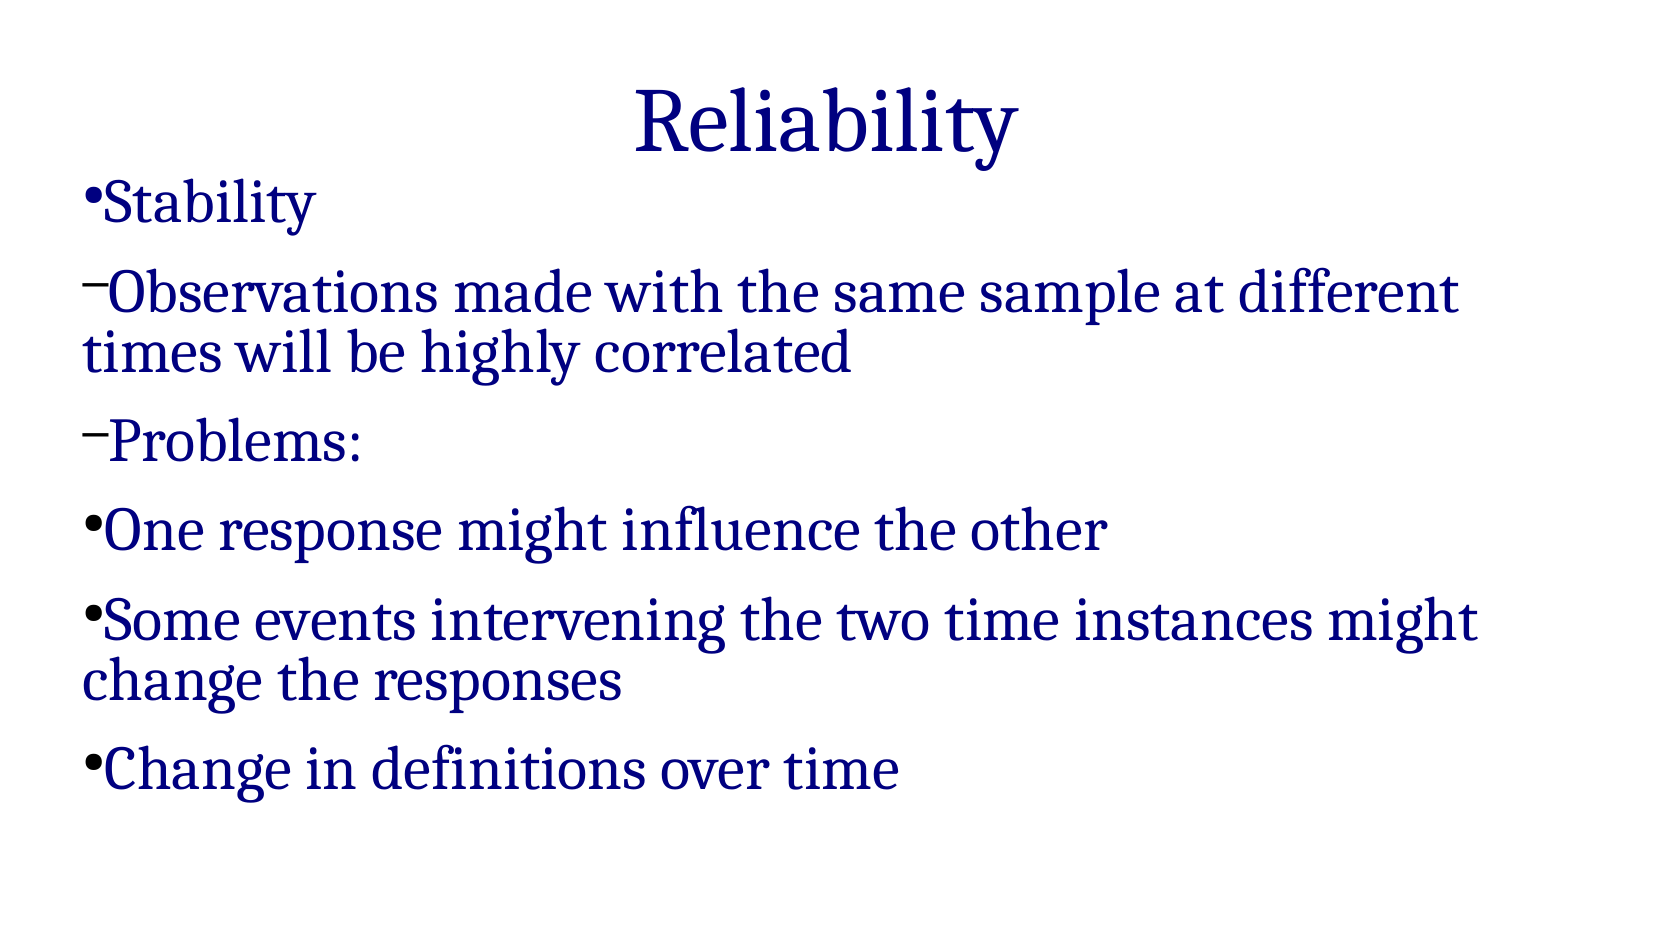

# Reliability
Stability
Observations made with the same sample at different times will be highly correlated
Problems:
One response might influence the other
Some events intervening the two time instances might change the responses
Change in definitions over time